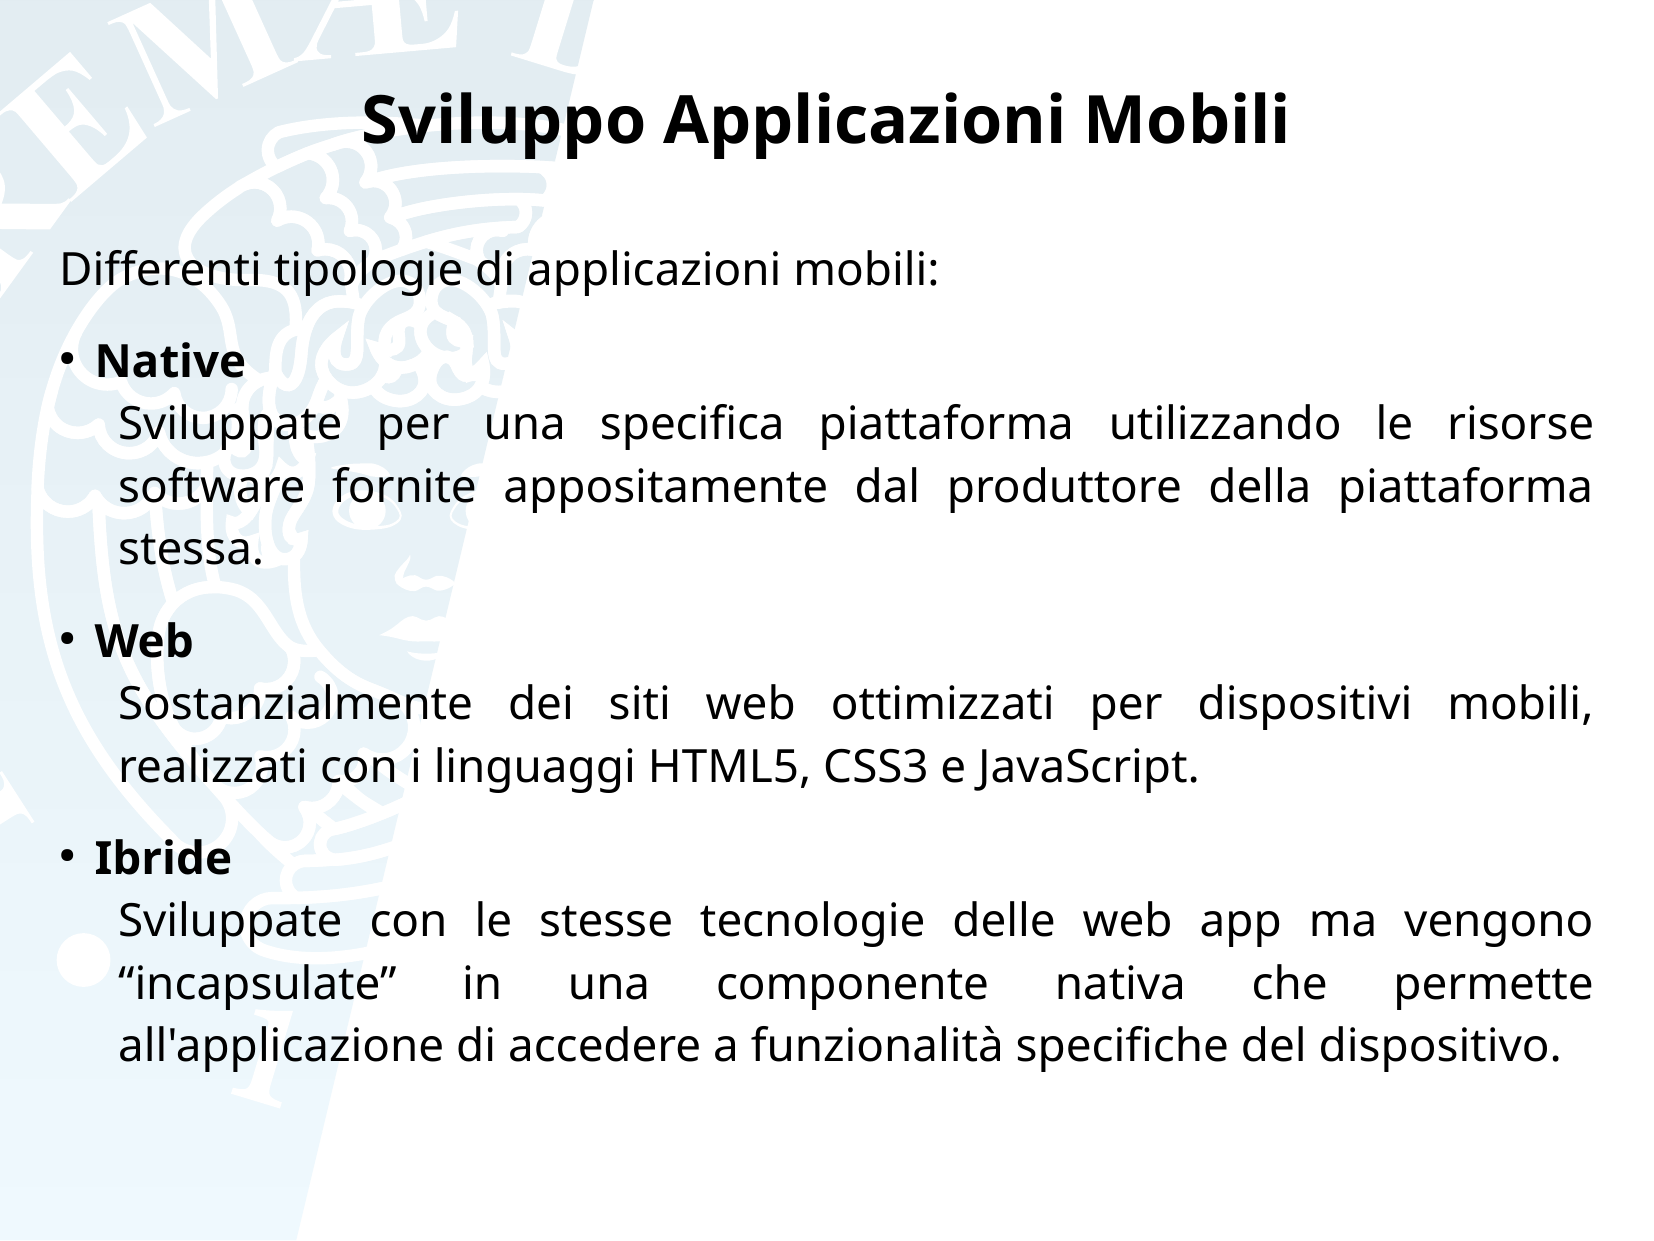

# Sviluppo Applicazioni Mobili
Differenti tipologie di applicazioni mobili:
Native
Sviluppate per una specifica piattaforma utilizzando le risorse software fornite appositamente dal produttore della piattaforma stessa.
Web
Sostanzialmente dei siti web ottimizzati per dispositivi mobili, realizzati con i linguaggi HTML5, CSS3 e JavaScript.
Ibride
Sviluppate con le stesse tecnologie delle web app ma vengono “incapsulate” in una componente nativa che permette all'applicazione di accedere a funzionalità specifiche del dispositivo.